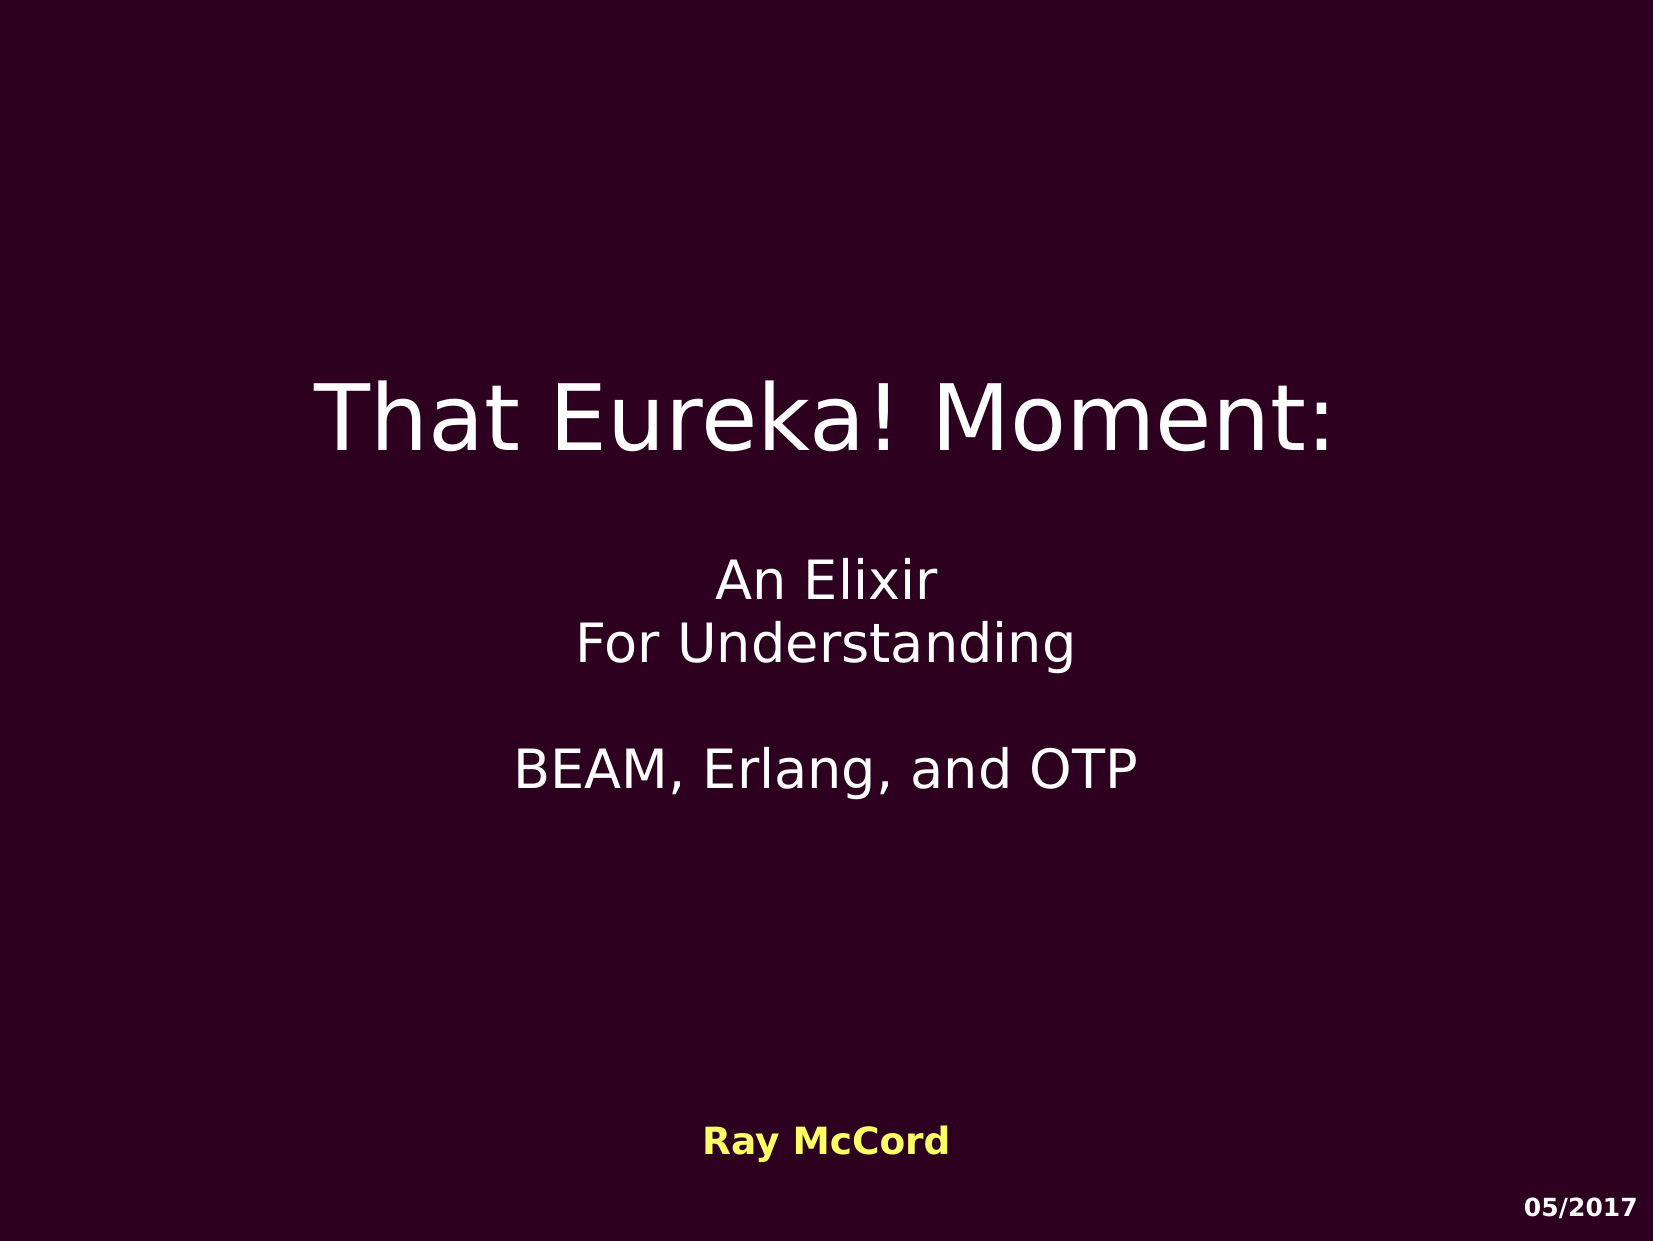

# That Eureka! Moment:
An Elixir
For Understanding
BEAM, Erlang, and OTP
Ray McCord
05/2017